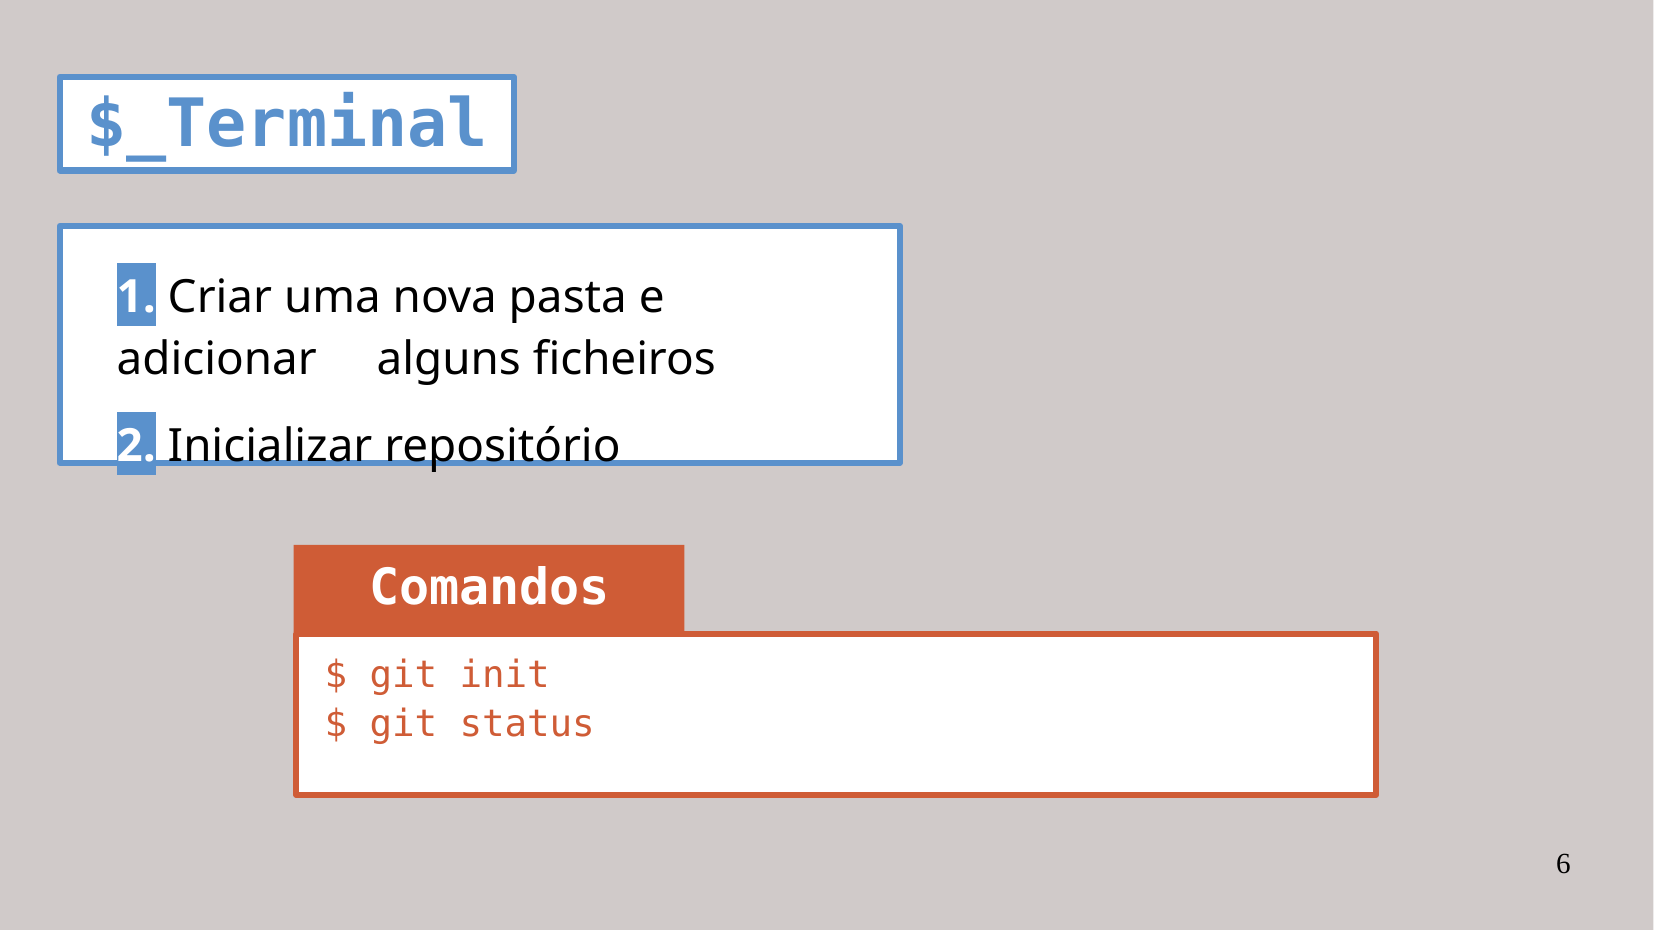

$_Terminal
1. Criar uma nova pasta e adicionar alguns ficheiros
2. Inicializar repositório
Comandos
$ git init
$ git status
6